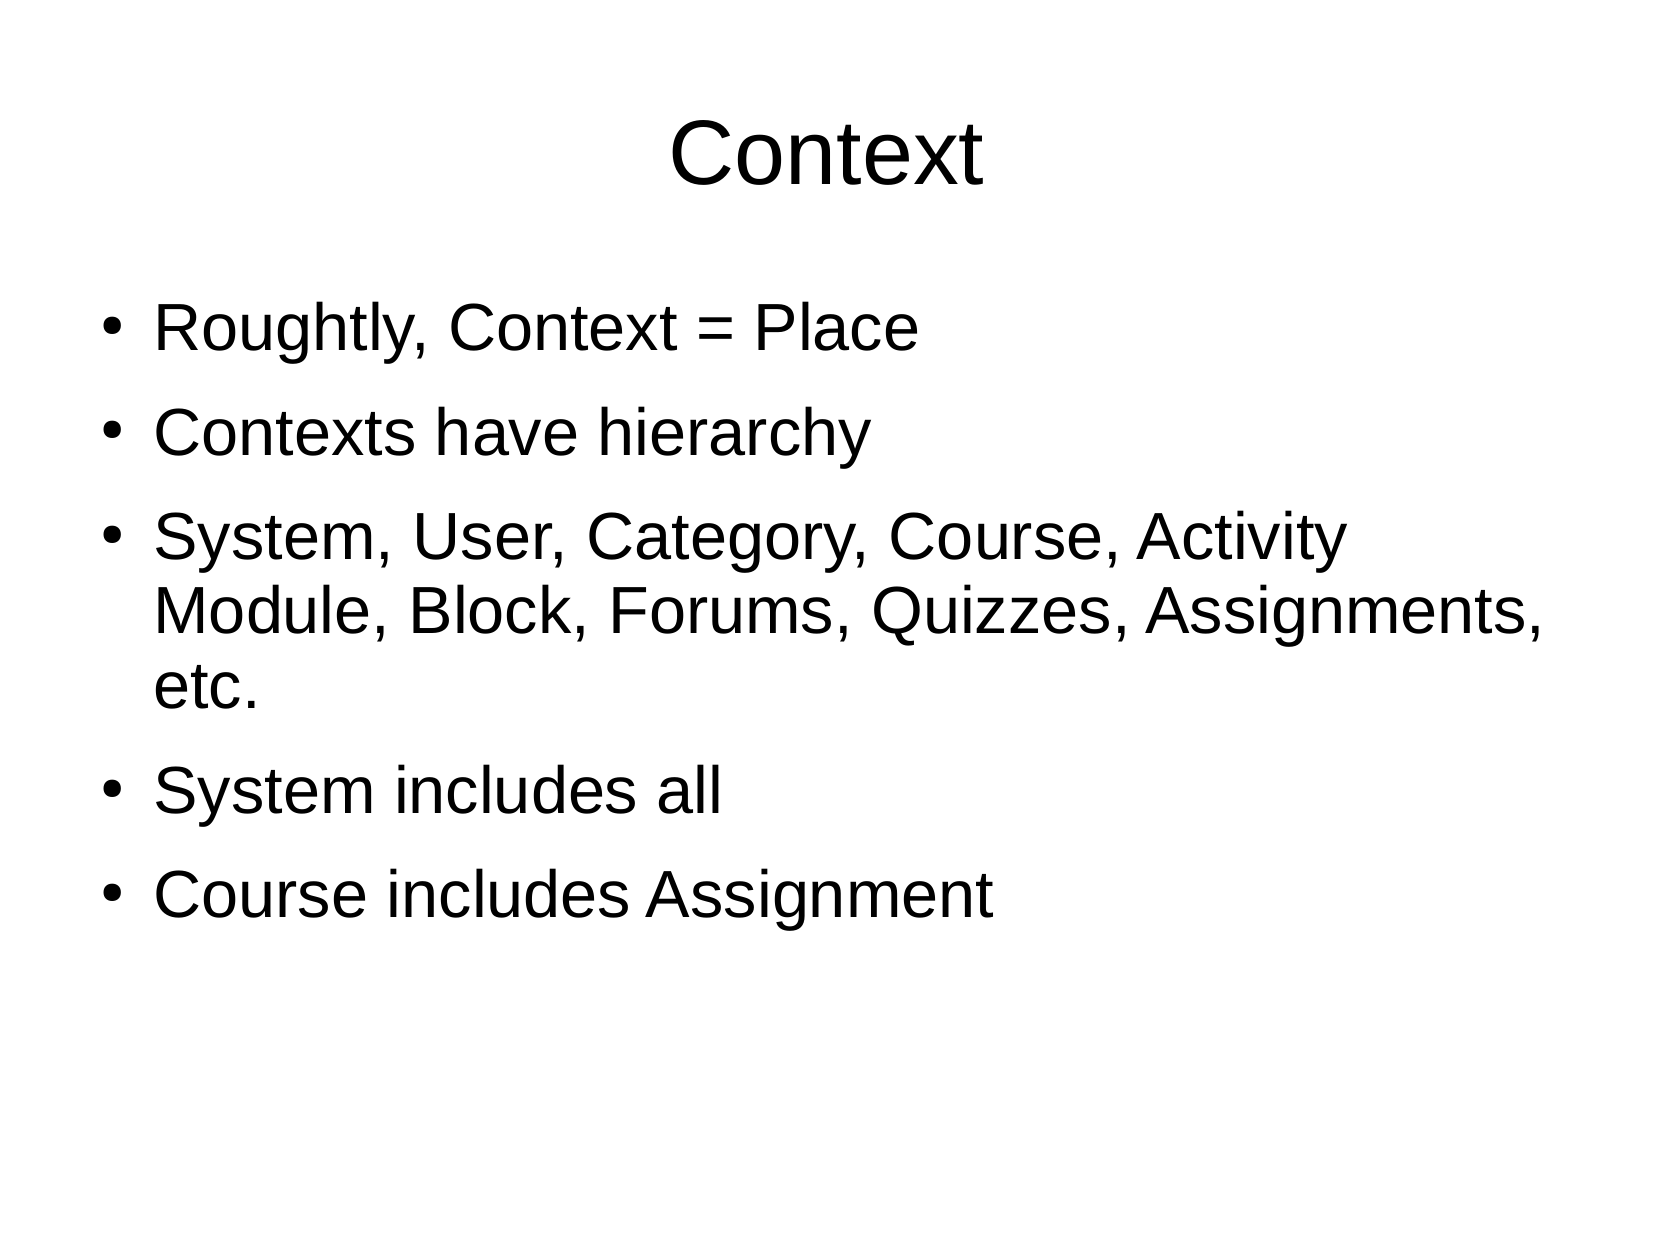

# Context
Roughtly, Context = Place
Contexts have hierarchy
System, User, Category, Course, Activity Module, Block, Forums, Quizzes, Assignments, etc.
System includes all
Course includes Assignment